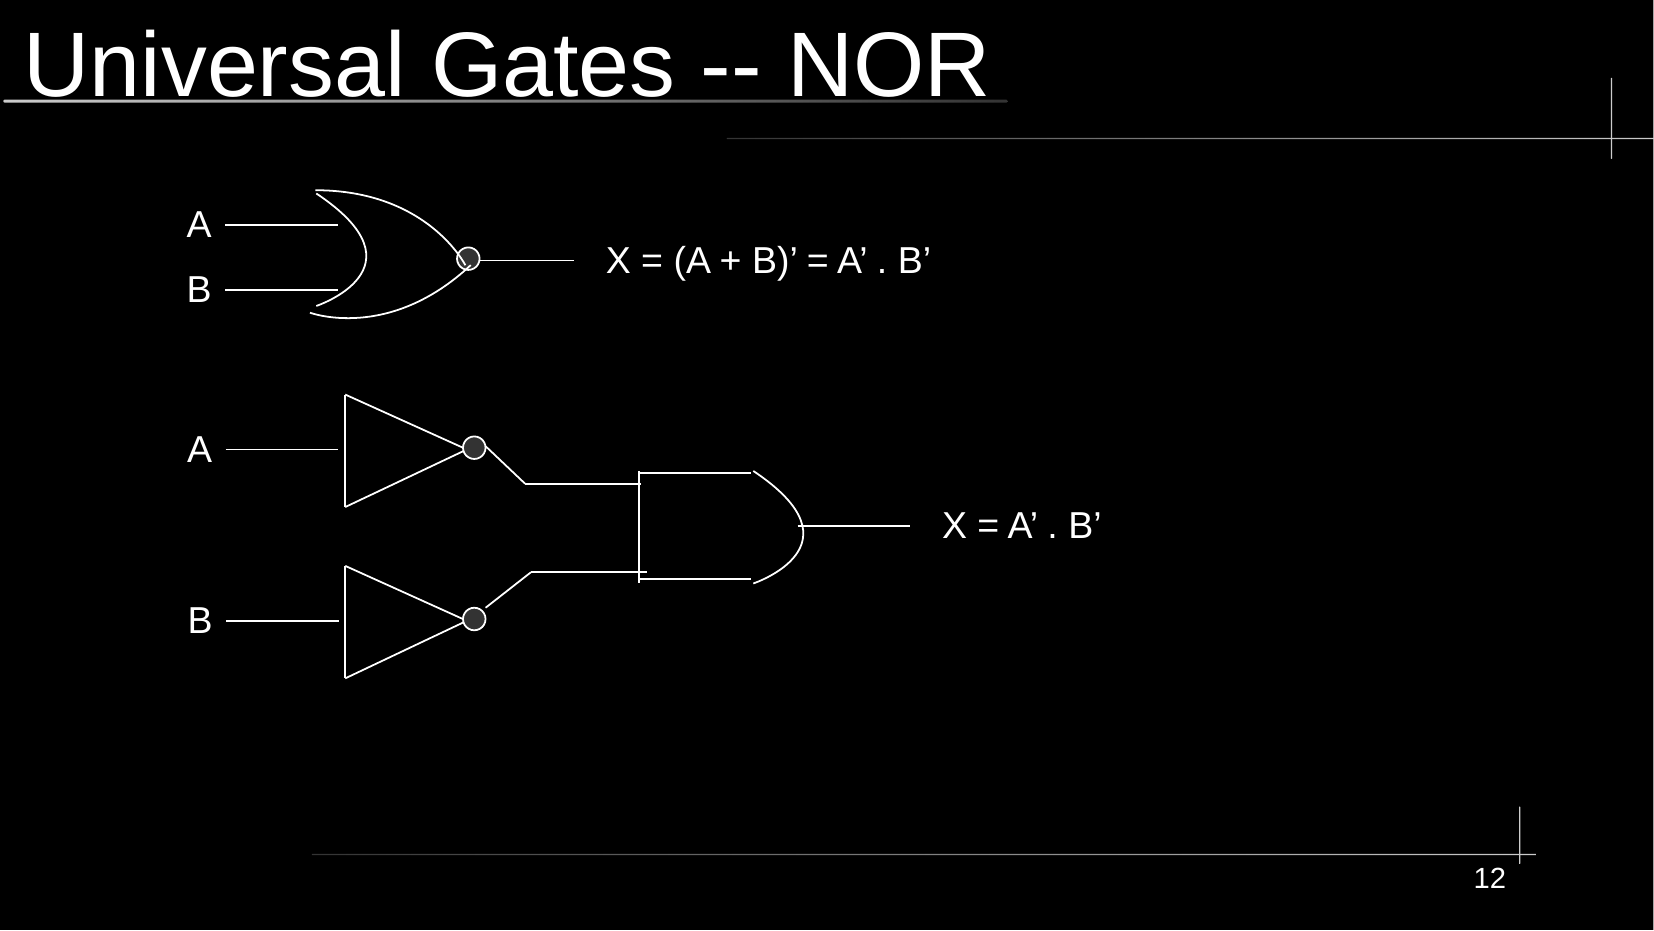

# Universal Gates -- NOR
A
X = (A + B)’ = A’ . B’
B
A
X = A’ . B’
B
12